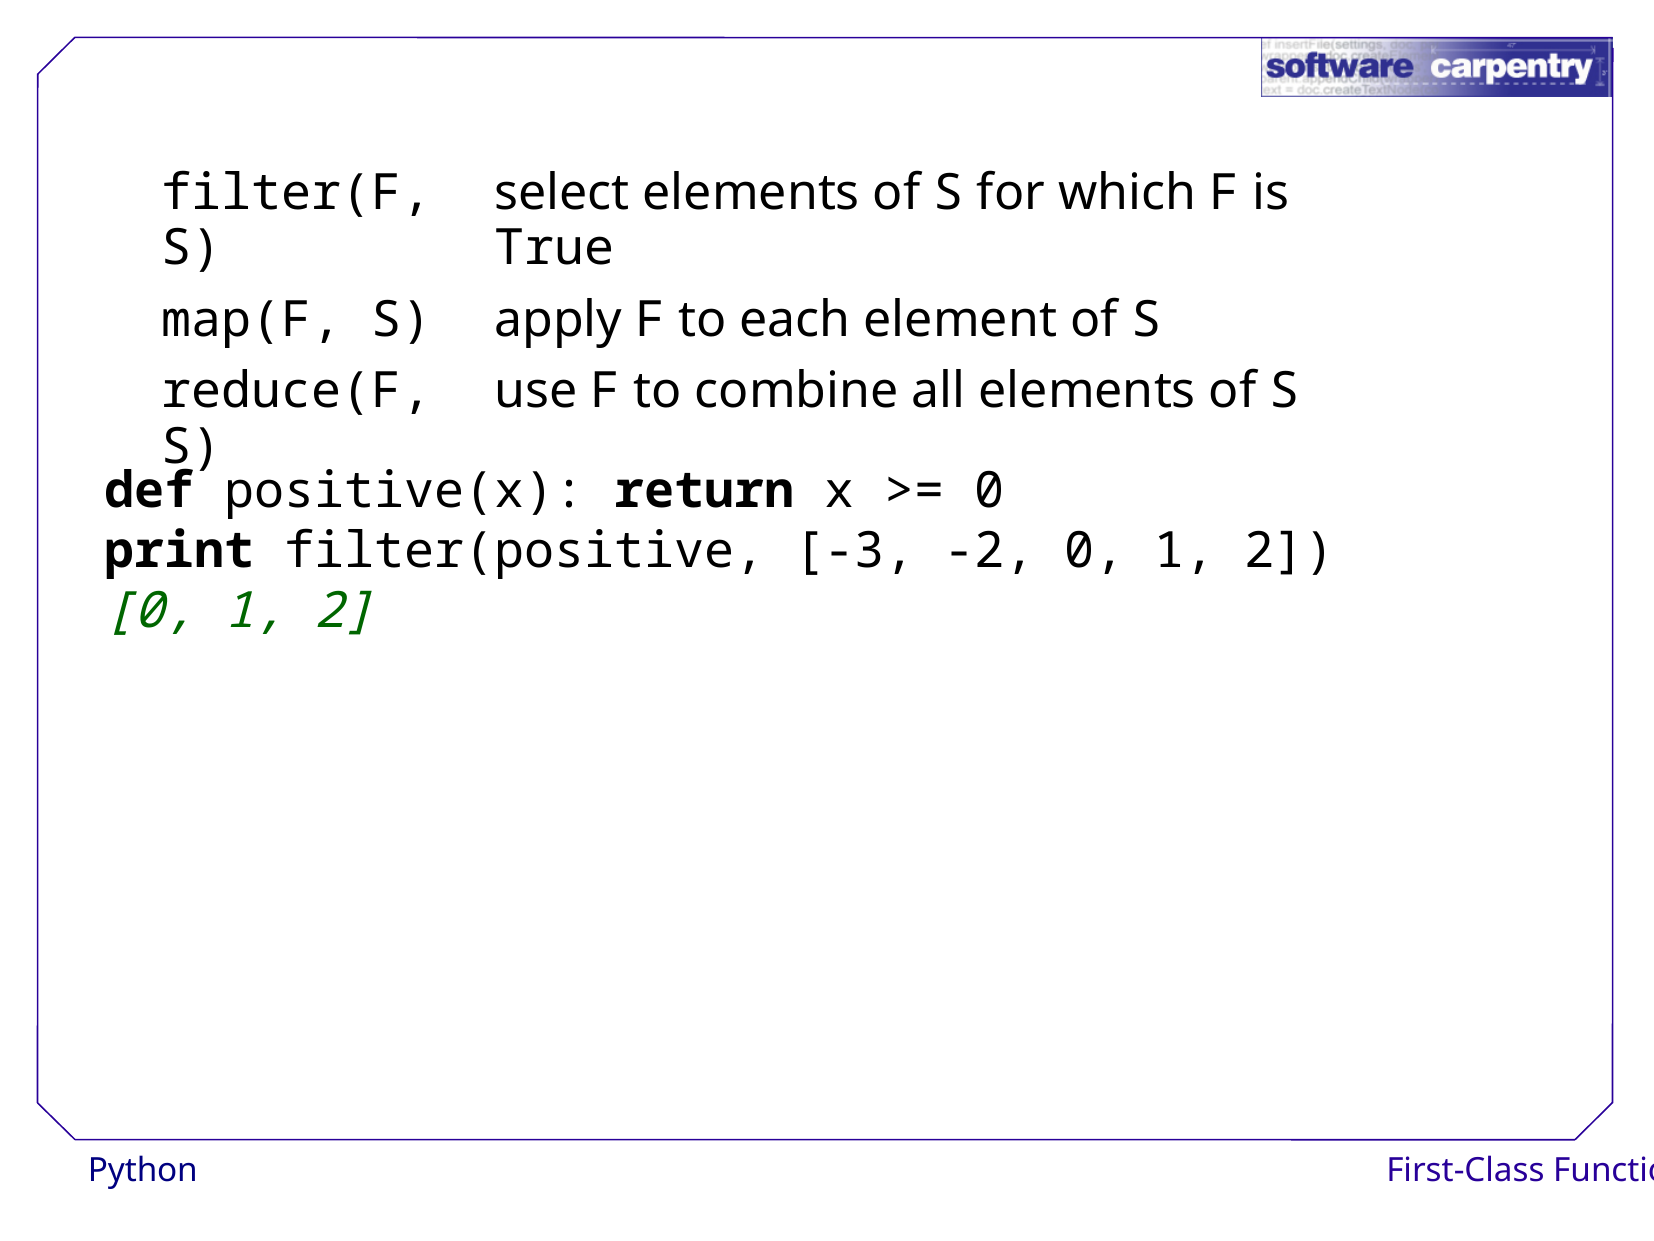

| filter(F, S) | select elements of S for which F is True |
| --- | --- |
| map(F, S) | apply F to each element of S |
| reduce(F, S) | use F to combine all elements of S |
def positive(x): return x >= 0
print filter(positive, [-3, -2, 0, 1, 2])
[0, 1, 2]